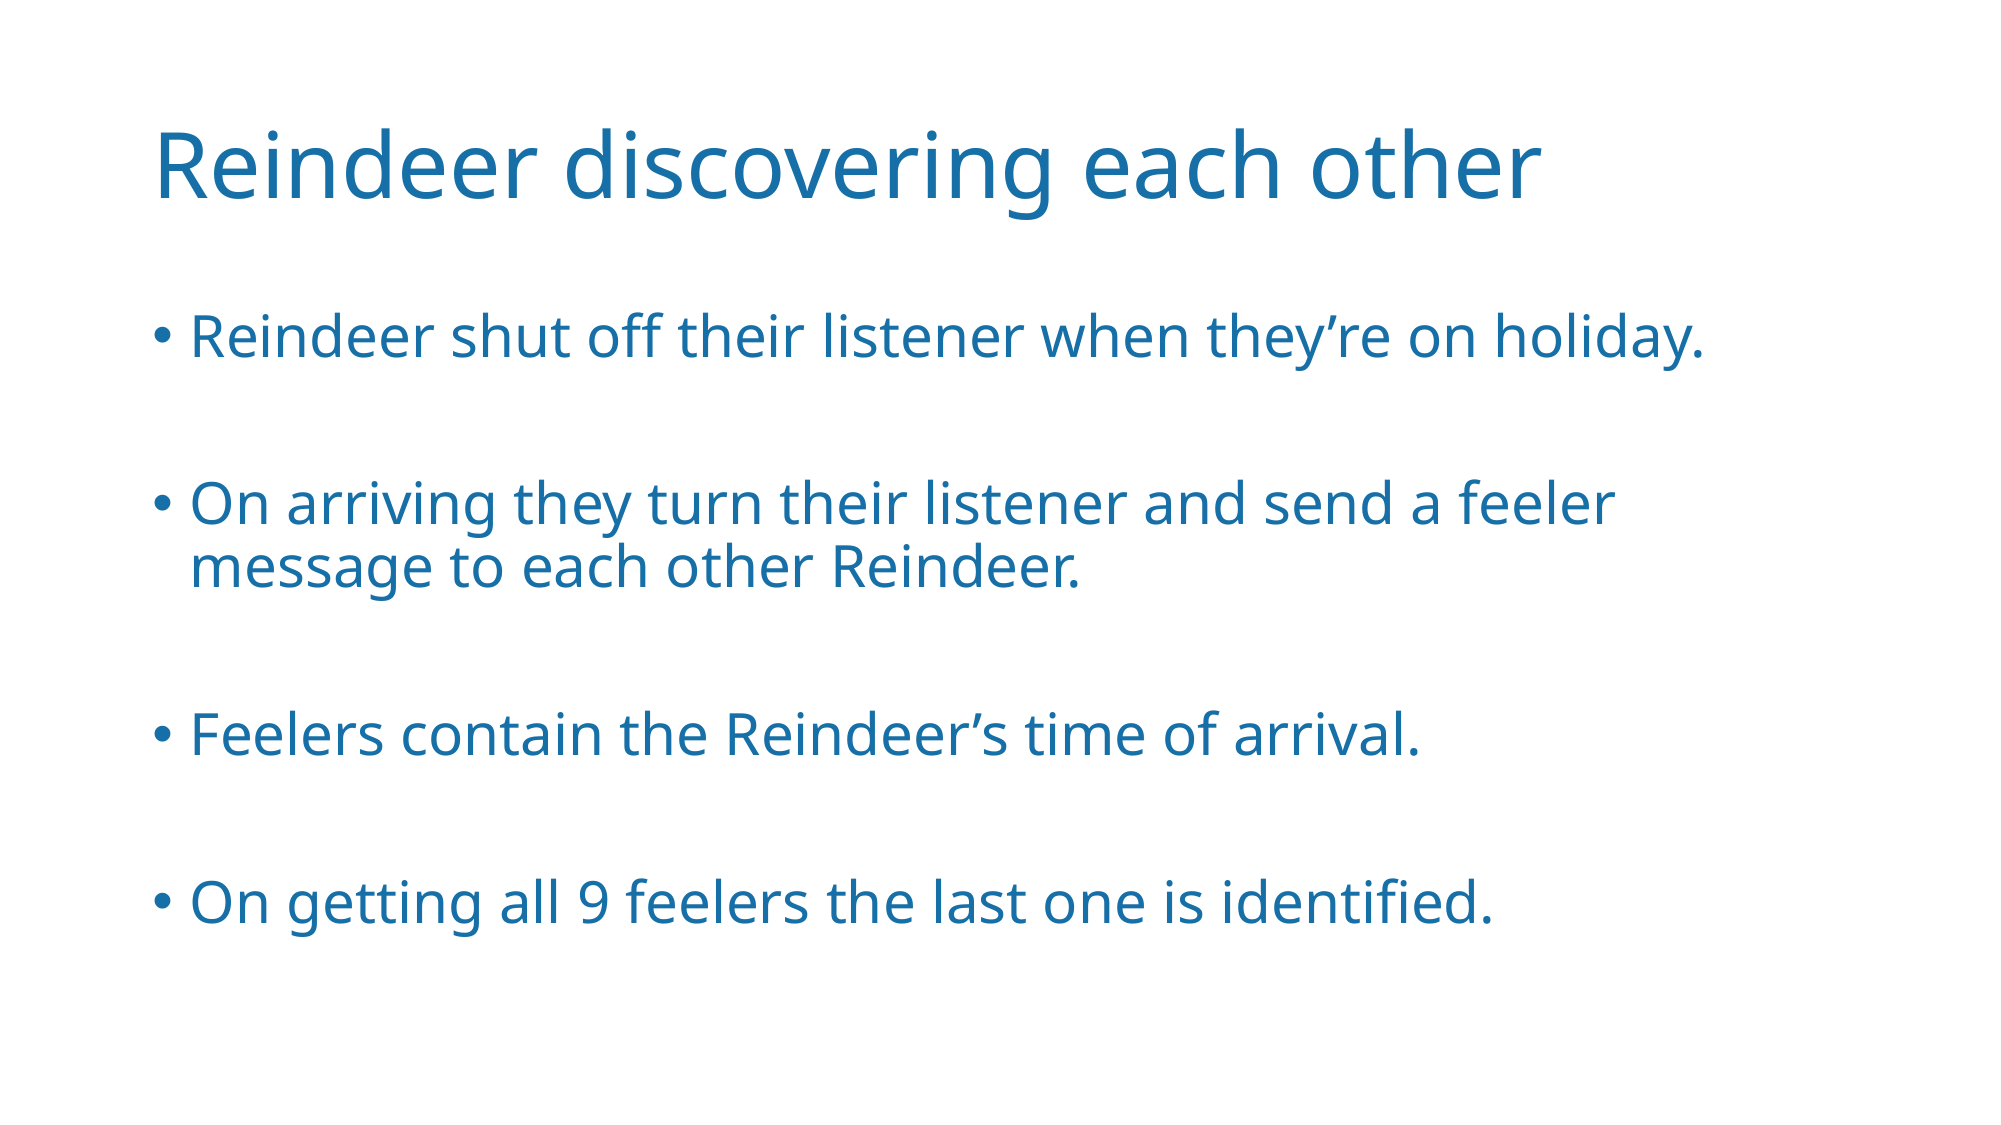

# Reindeer discovering each other
Reindeer shut off their listener when they’re on holiday.
On arriving they turn their listener and send a feeler message to each other Reindeer.
Feelers contain the Reindeer’s time of arrival.
On getting all 9 feelers the last one is identified.